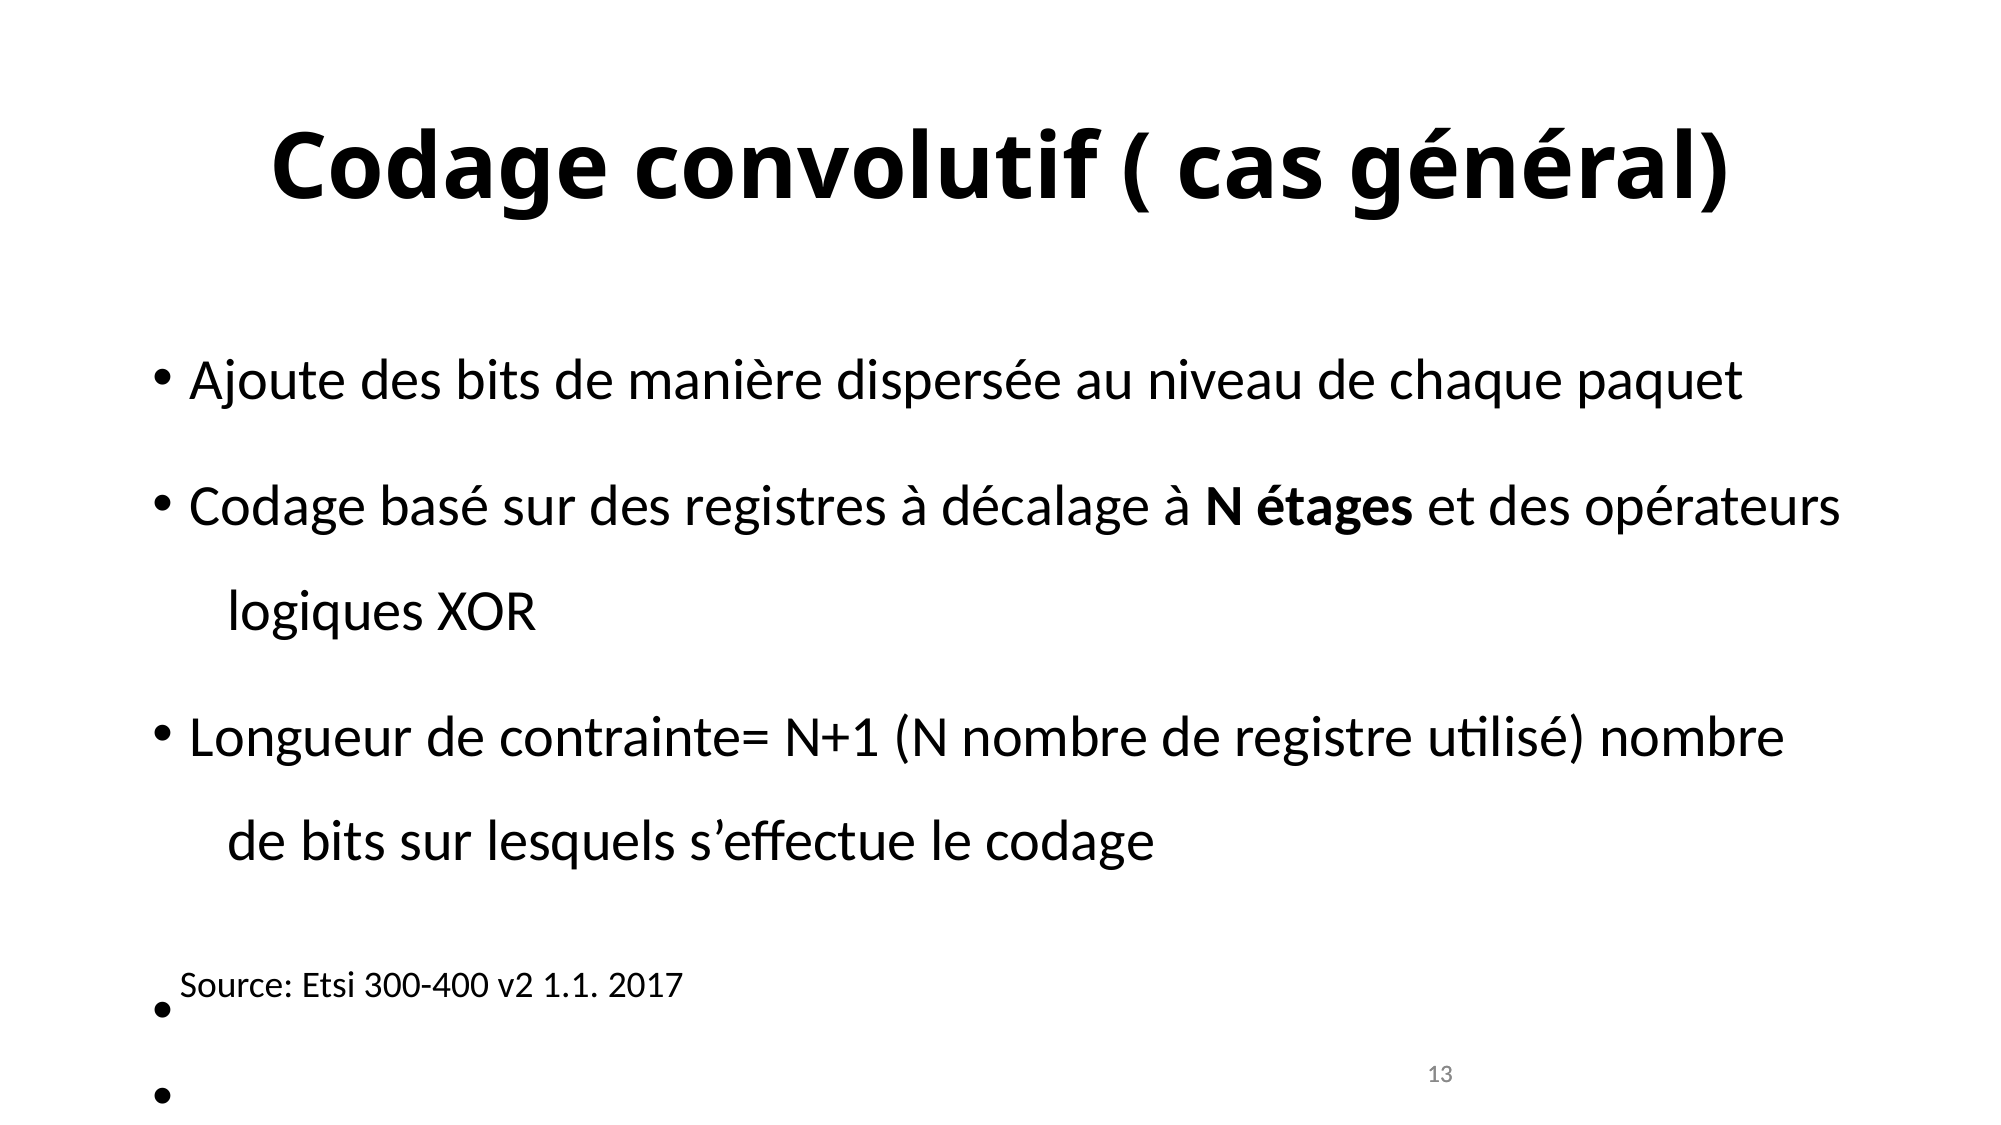

# Codage convolutif ( cas général)
Ajoute des bits de manière dispersée au niveau de chaque paquet
Codage basé sur des registres à décalage à N étages et des opérateurs logiques XOR
Longueur de contrainte= N+1 (N nombre de registre utilisé) nombre de bits sur lesquels s’effectue le codage
Source: Etsi 300-400 v2 1.1. 2017